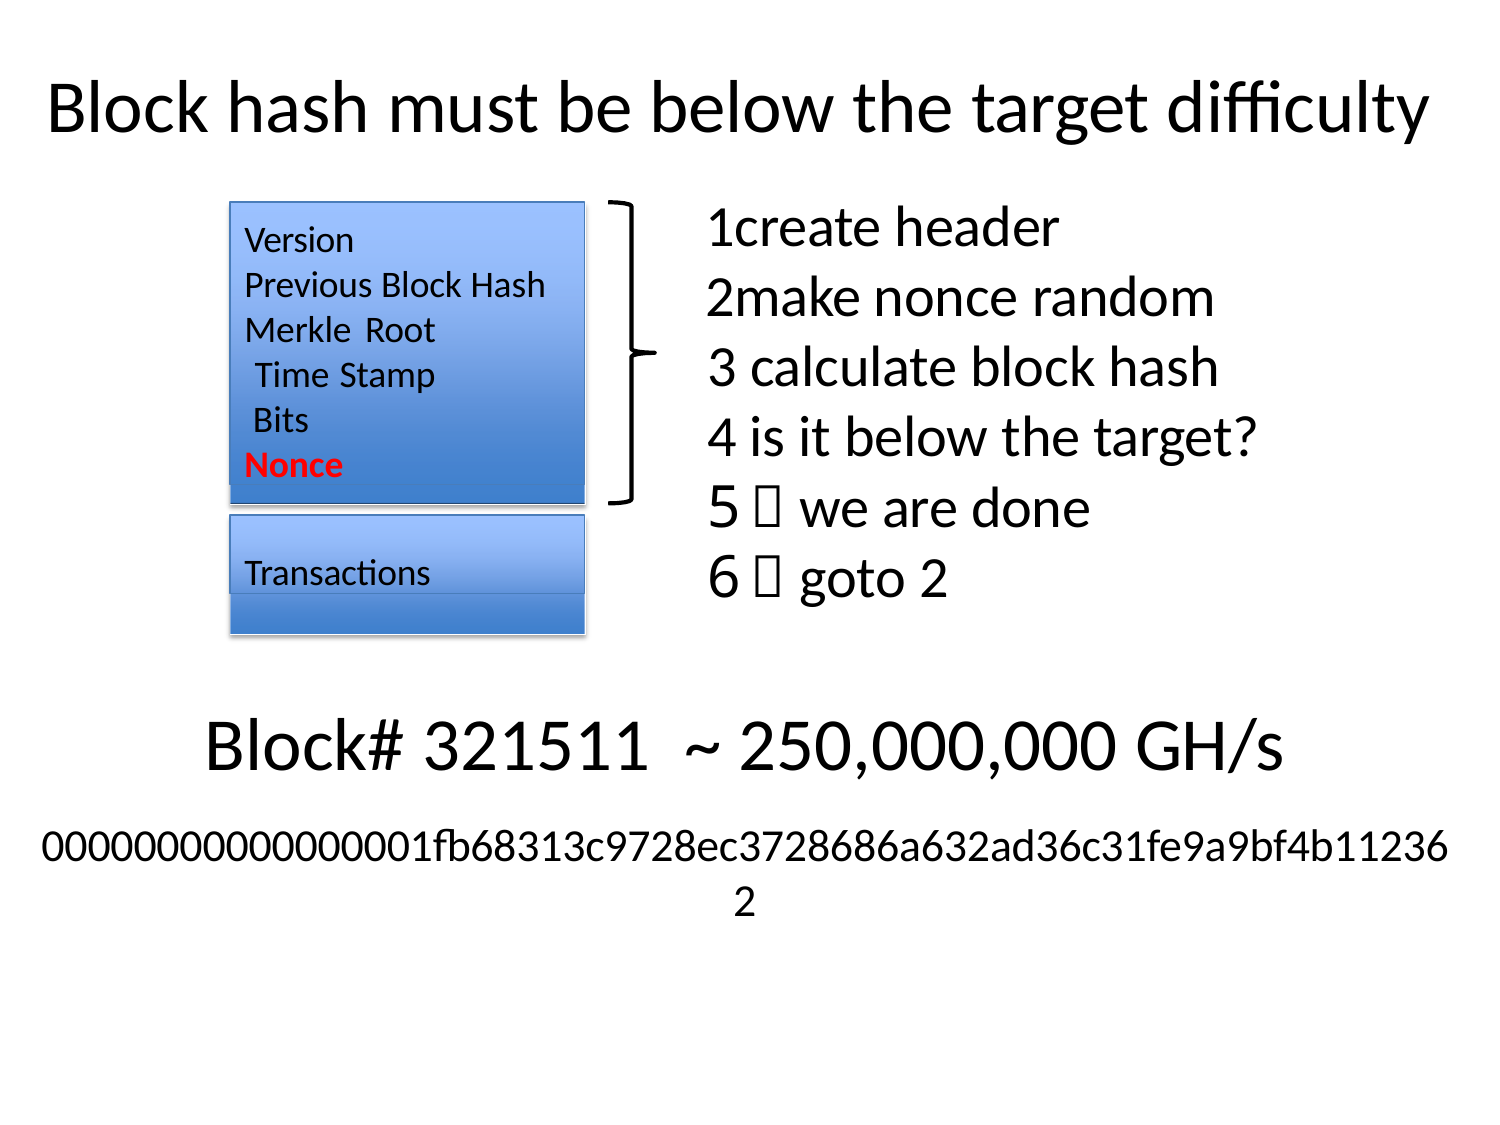

# Block hash must be below the target difficulty
create header
make nonce random 3 calculate block hash 4 is it below the target?
 we are done
 goto 2
Version
Previous Block Hash
Merkle Root Time Stamp Bits
Nonce
Transactions
Block# 321511	~ 250,000,000 GH/s
00000000000000001fb68313c9728ec3728686a632ad36c31fe9a9bf4b112362